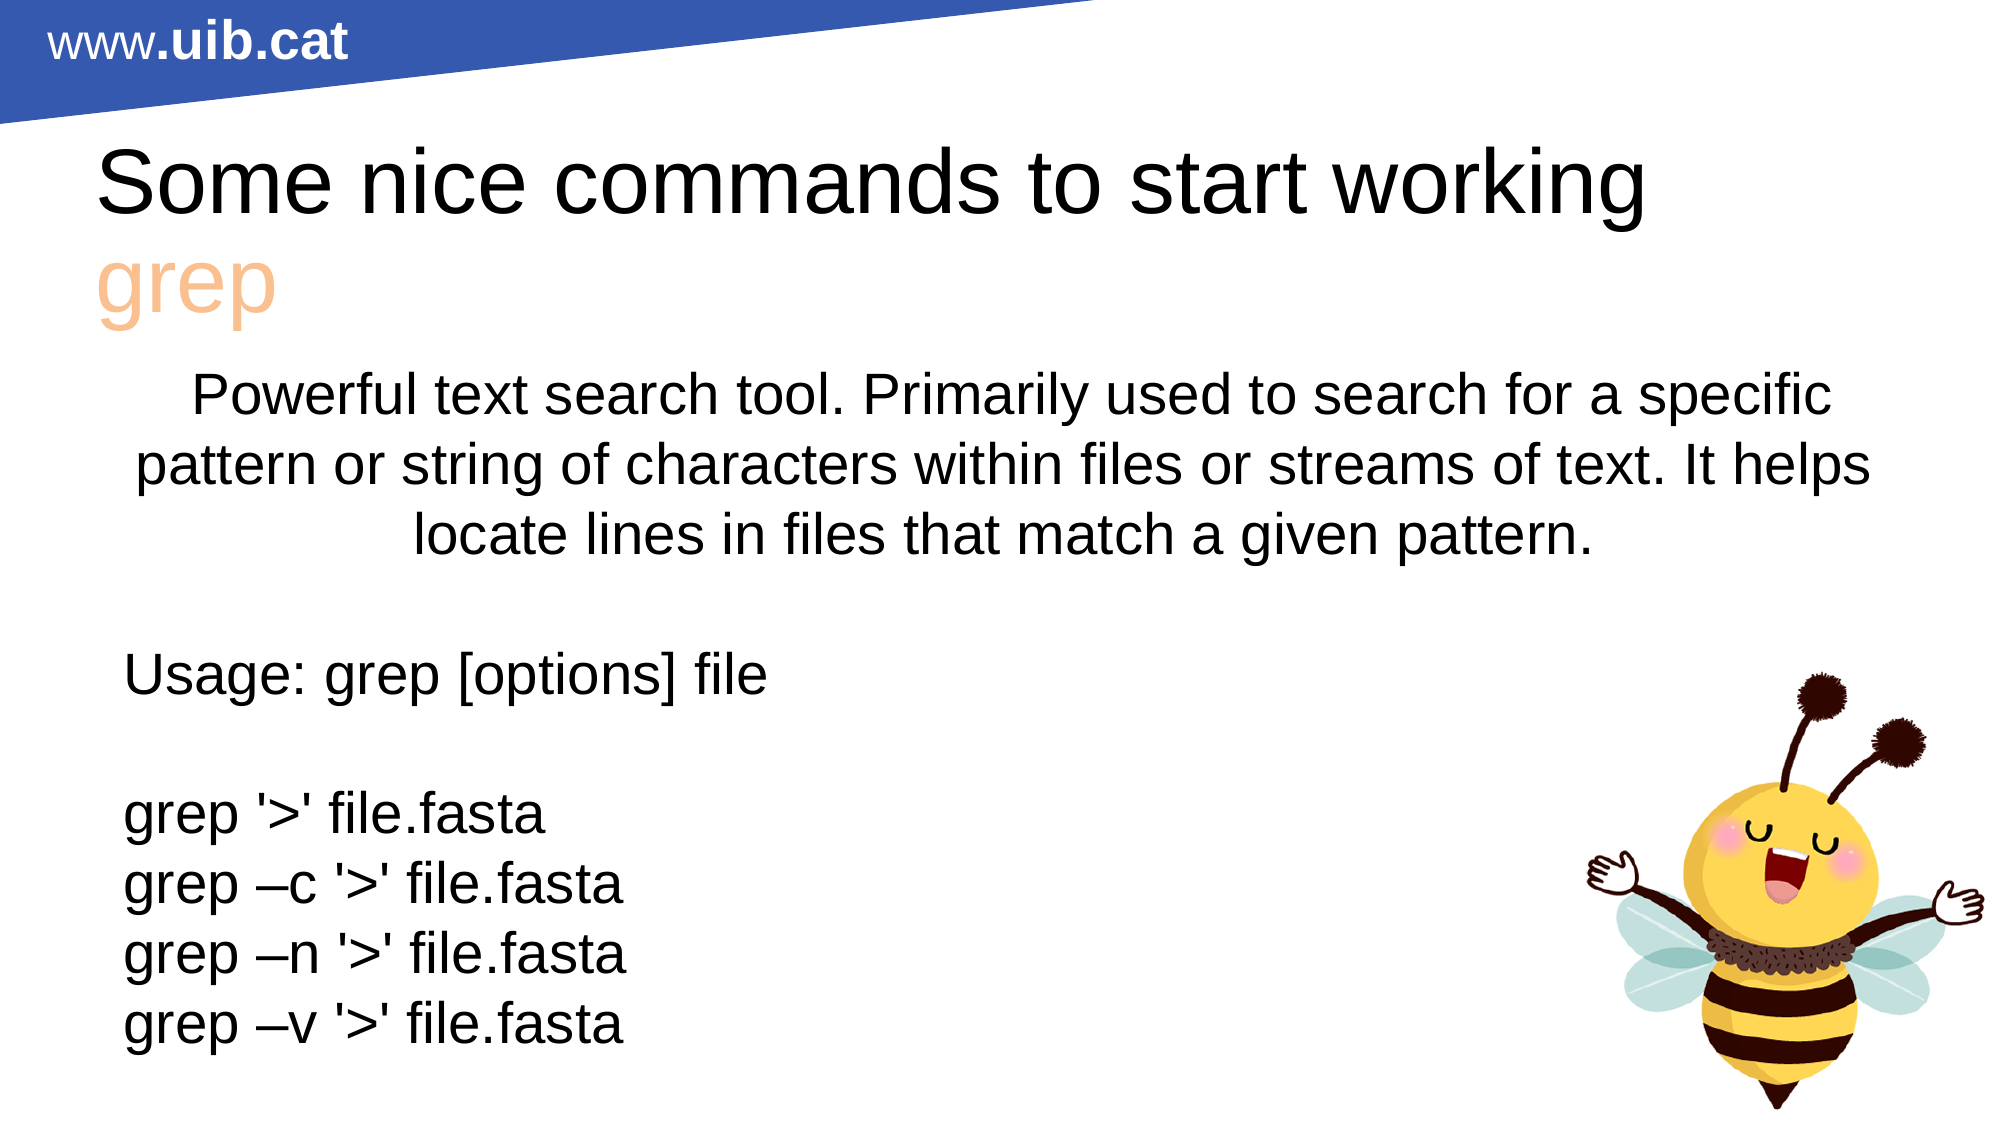

# Some nice commands to start working grep
 Powerful text search tool. Primarily used to search for a specific pattern or string of characters within files or streams of text. It helps locate lines in files that match a given pattern.
Usage: grep [options] file
grep '>' file.fasta
grep –c '>' file.fasta
grep –n '>' file.fasta
grep –v '>' file.fasta